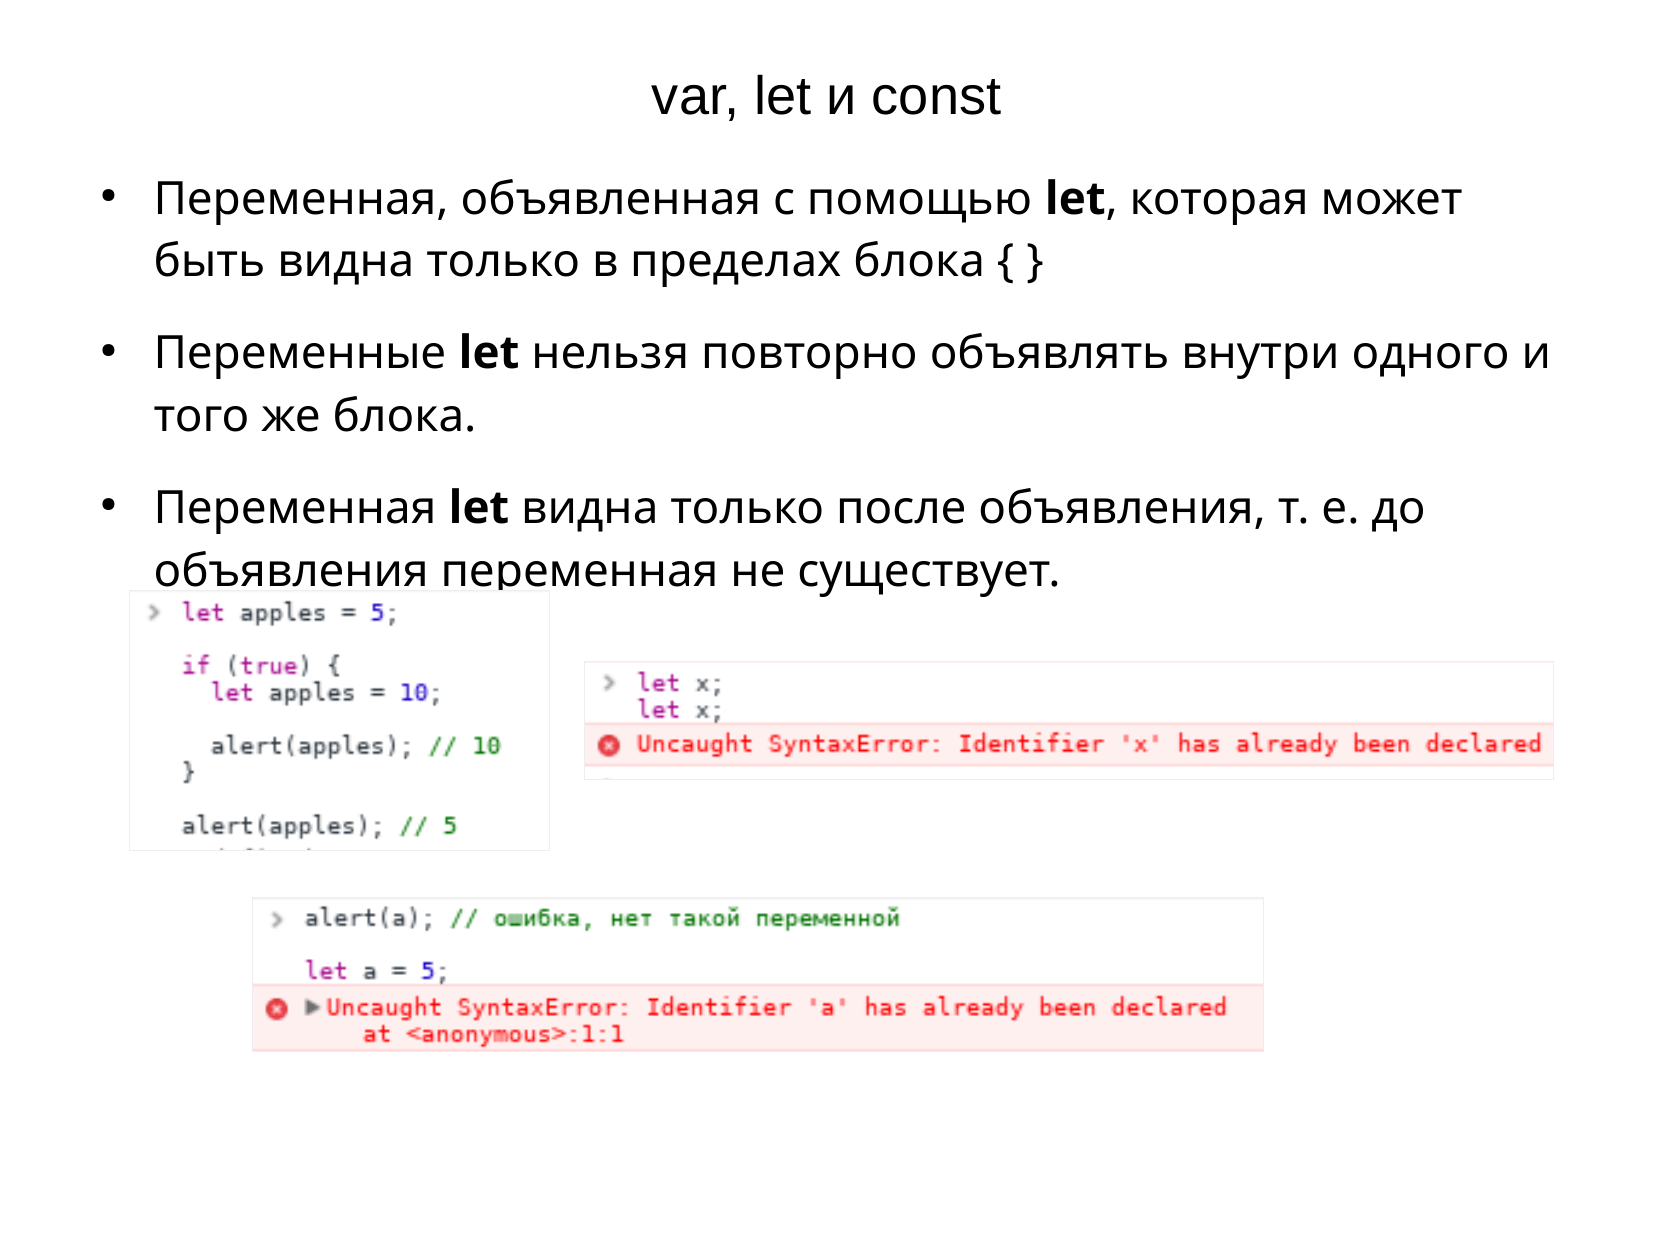

var, let и const
# Переменная, объявленная с помощью let, которая может быть видна только в пределах блока { }
Переменные let нельзя повторно объявлять внутри одного и того же блока.
Переменная let видна только после объявления, т. е. до объявления переменная не существует.